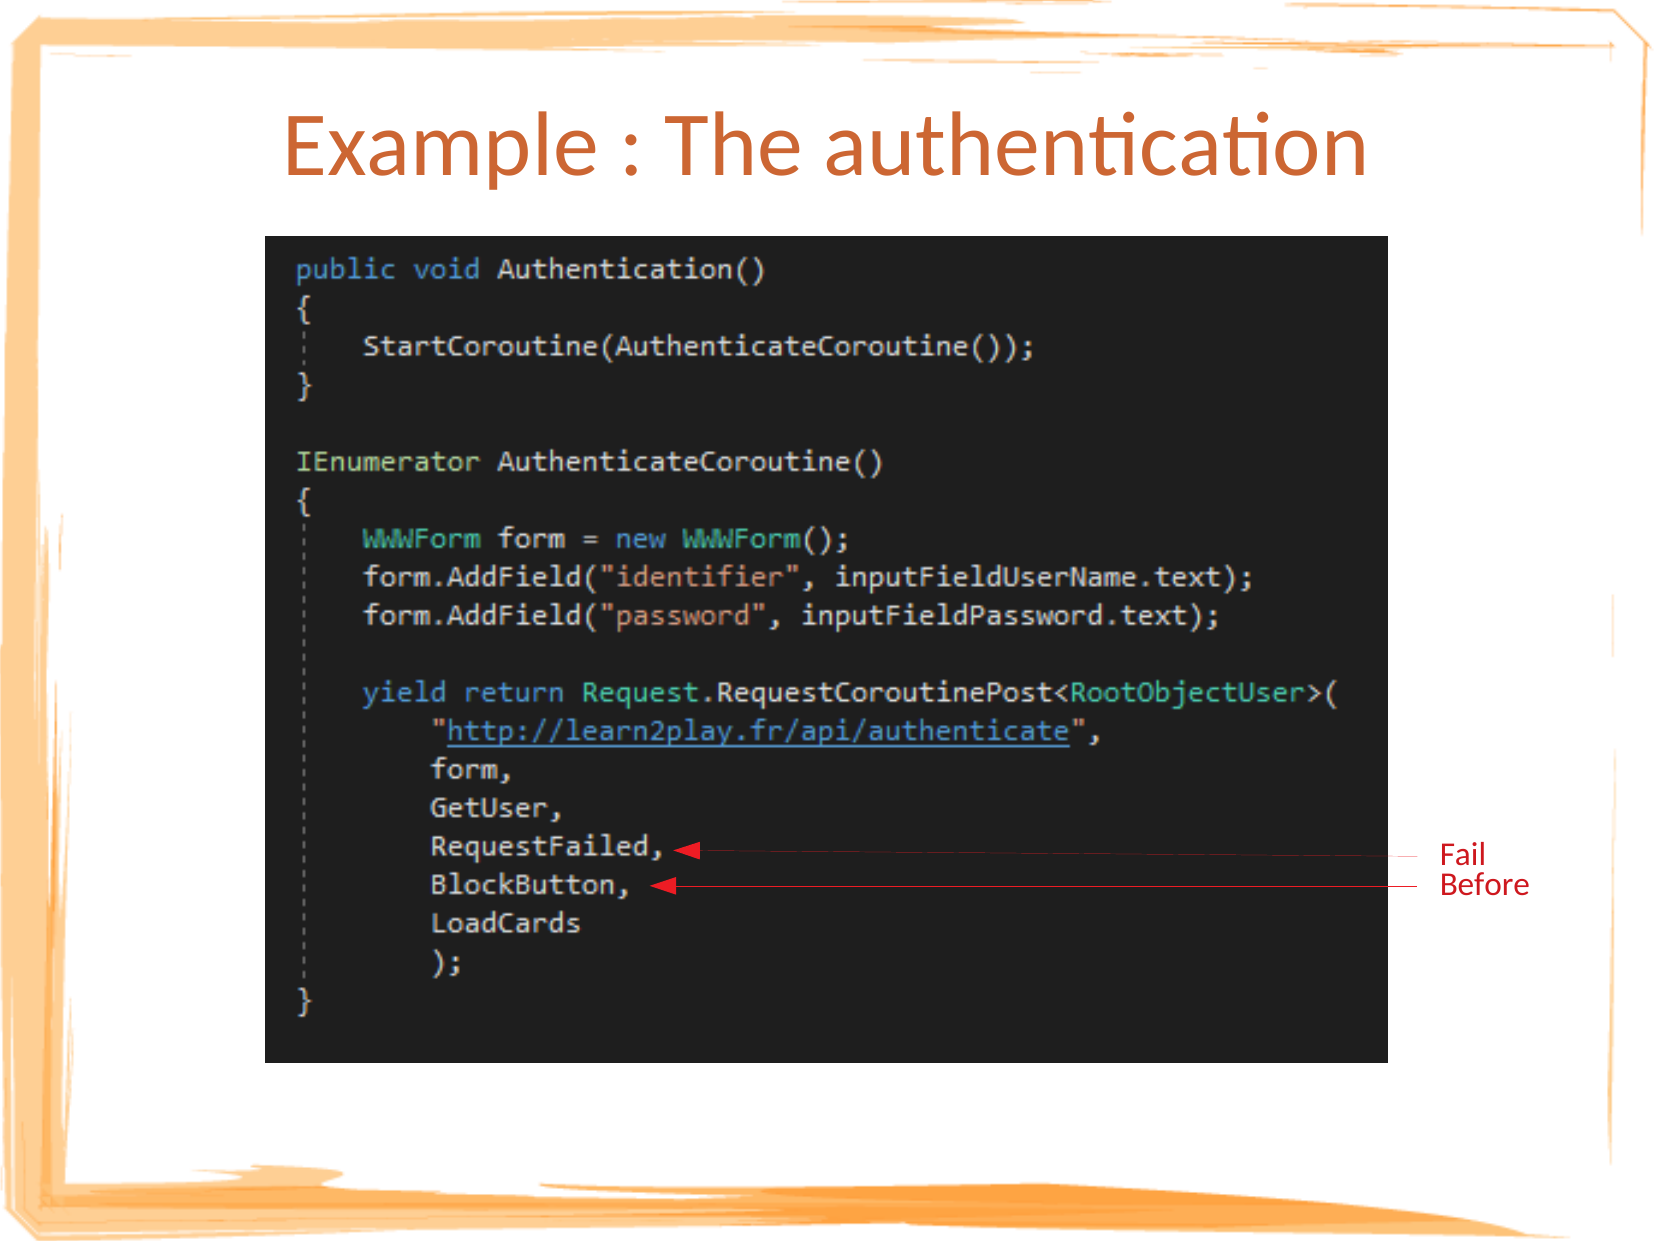

# Example : The authentication
Fail
Before